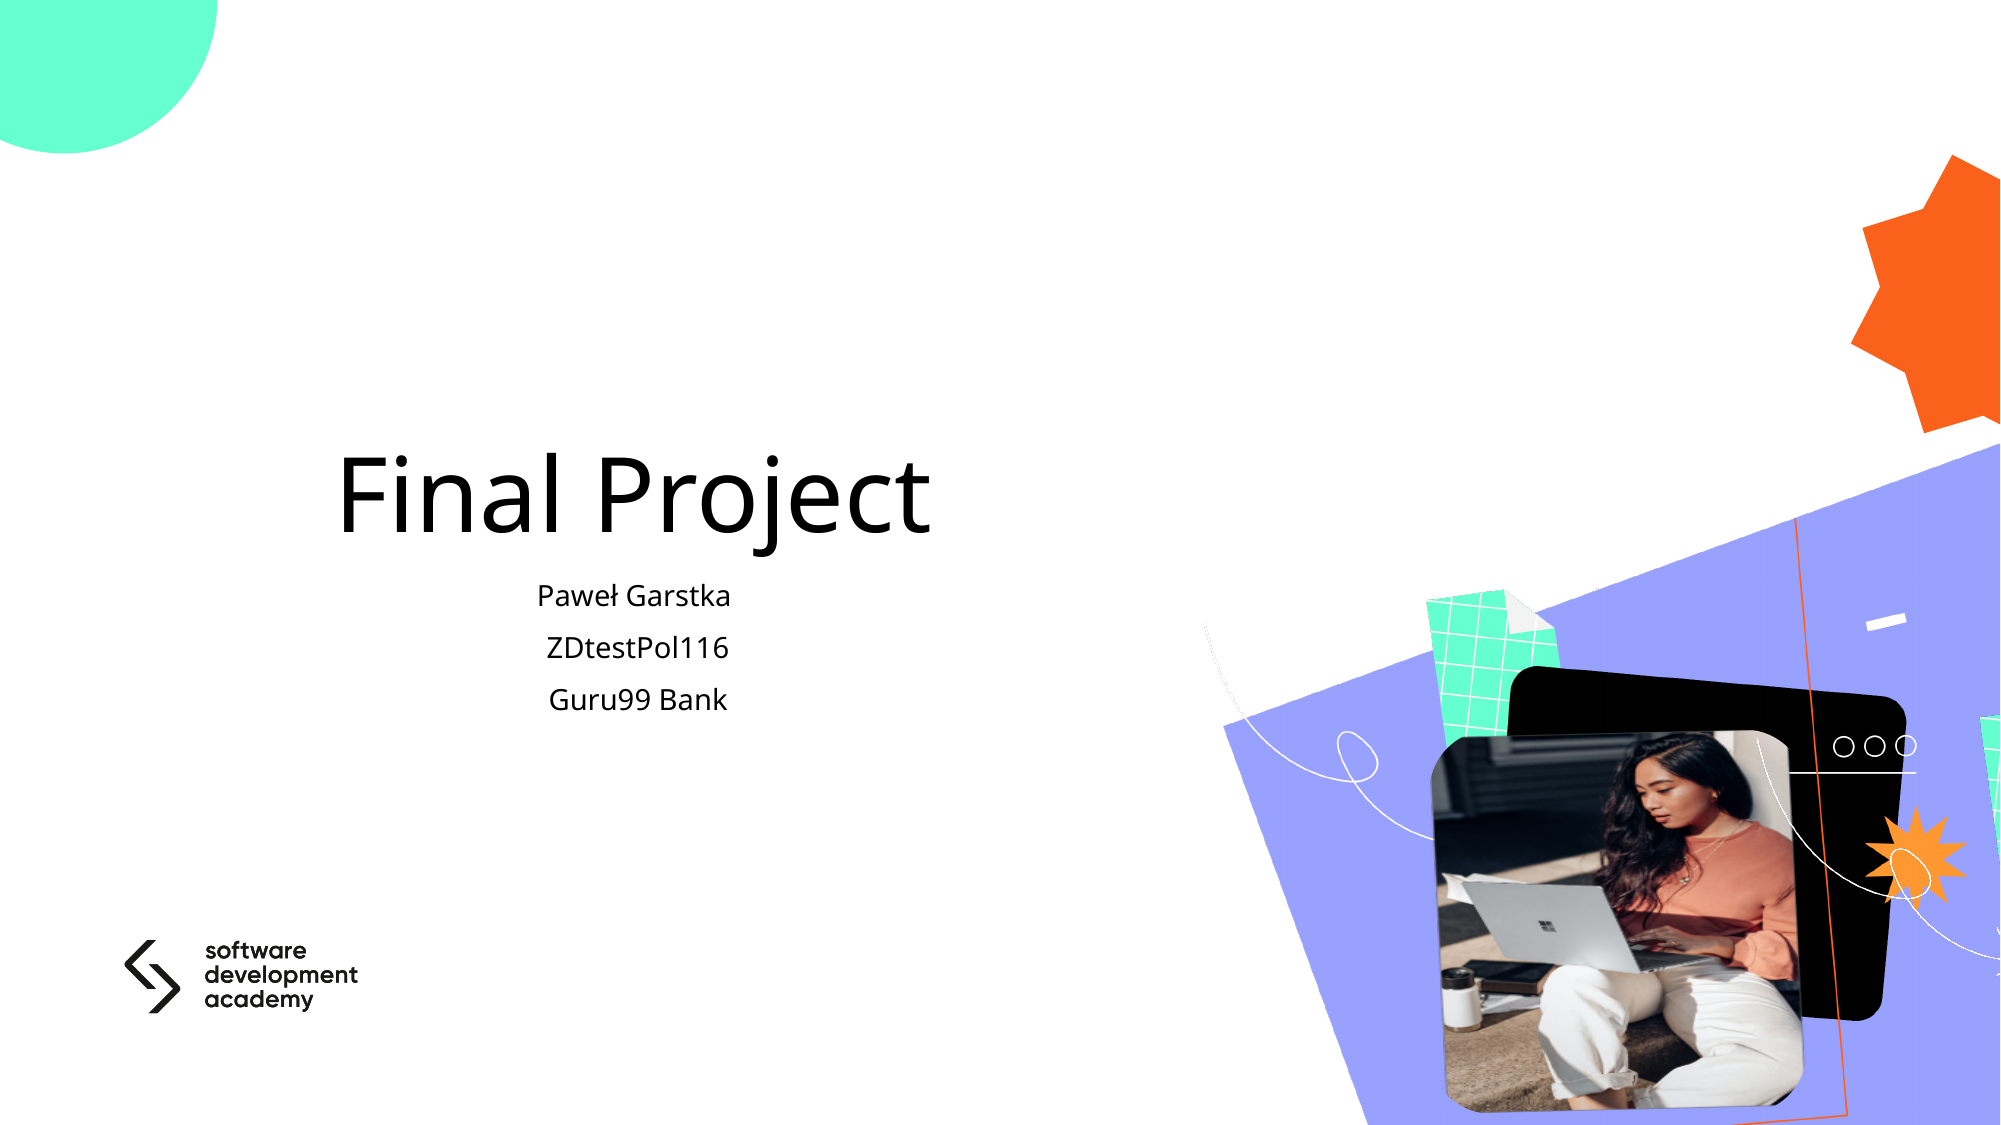

# Final Project
Paweł Garstka
ZDtestPol116
Guru99 Bank